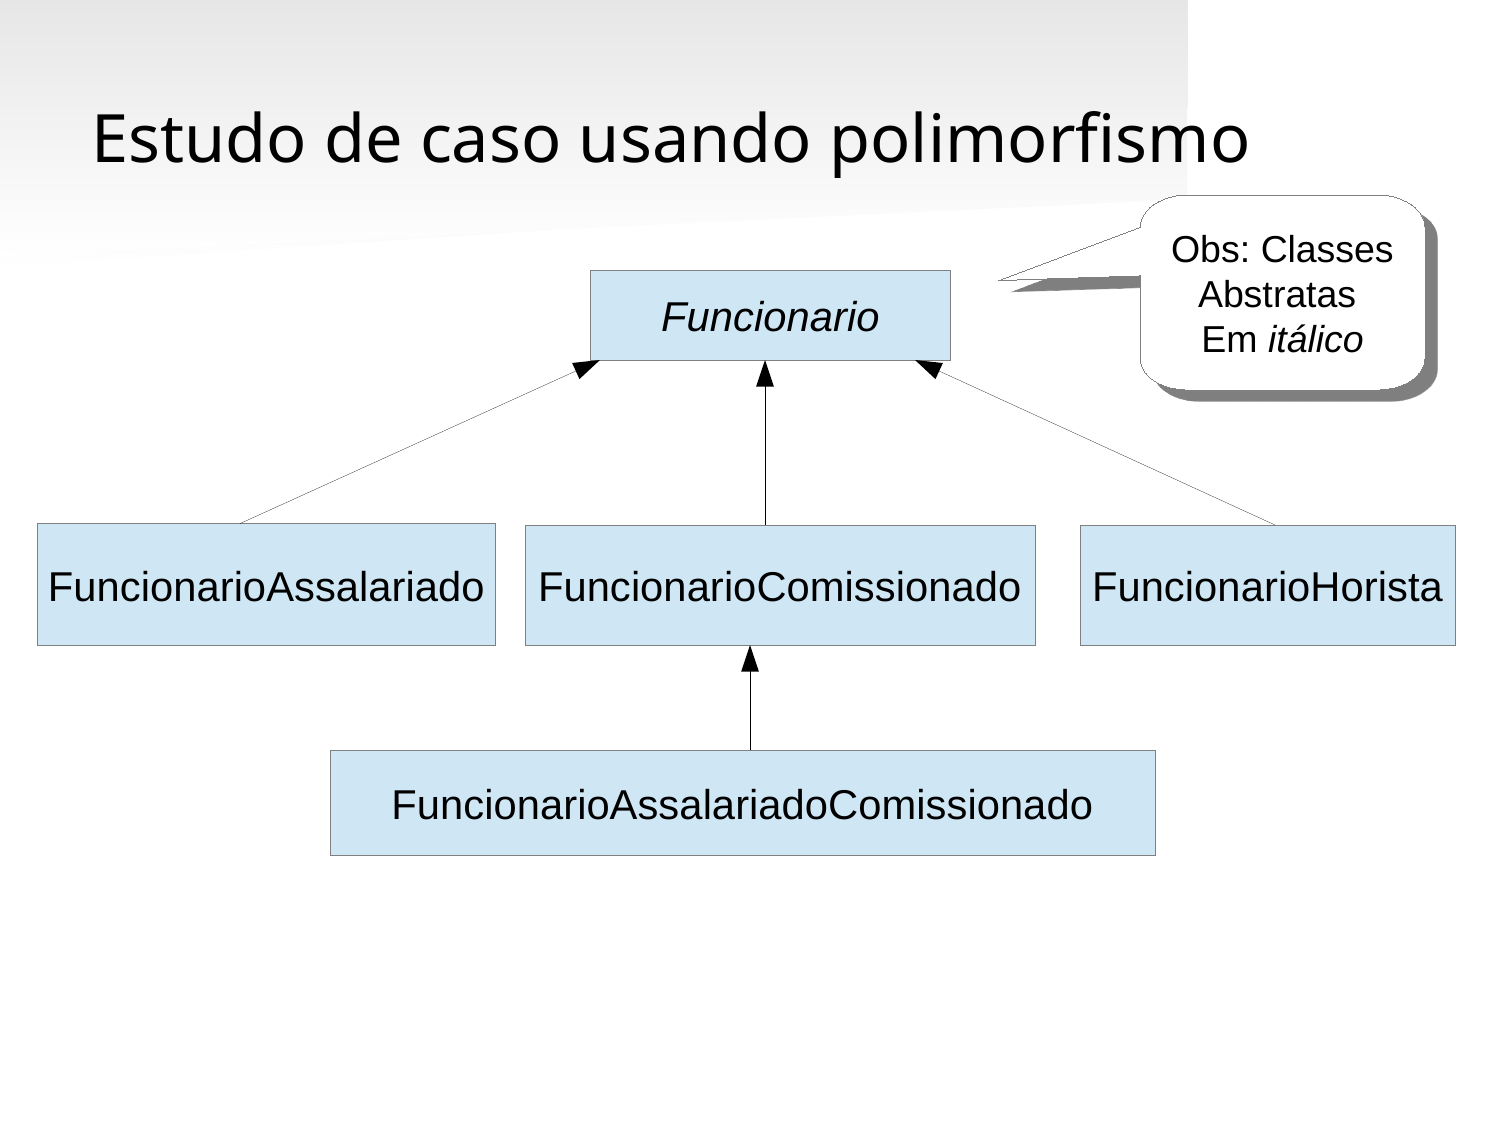

# Estudo de caso usando polimorfismo
Obs: Classes
Abstratas
Em itálico
Funcionario
FuncionarioAssalariado
FuncionarioComissionado
FuncionarioHorista
FuncionarioAssalariadoComissionado